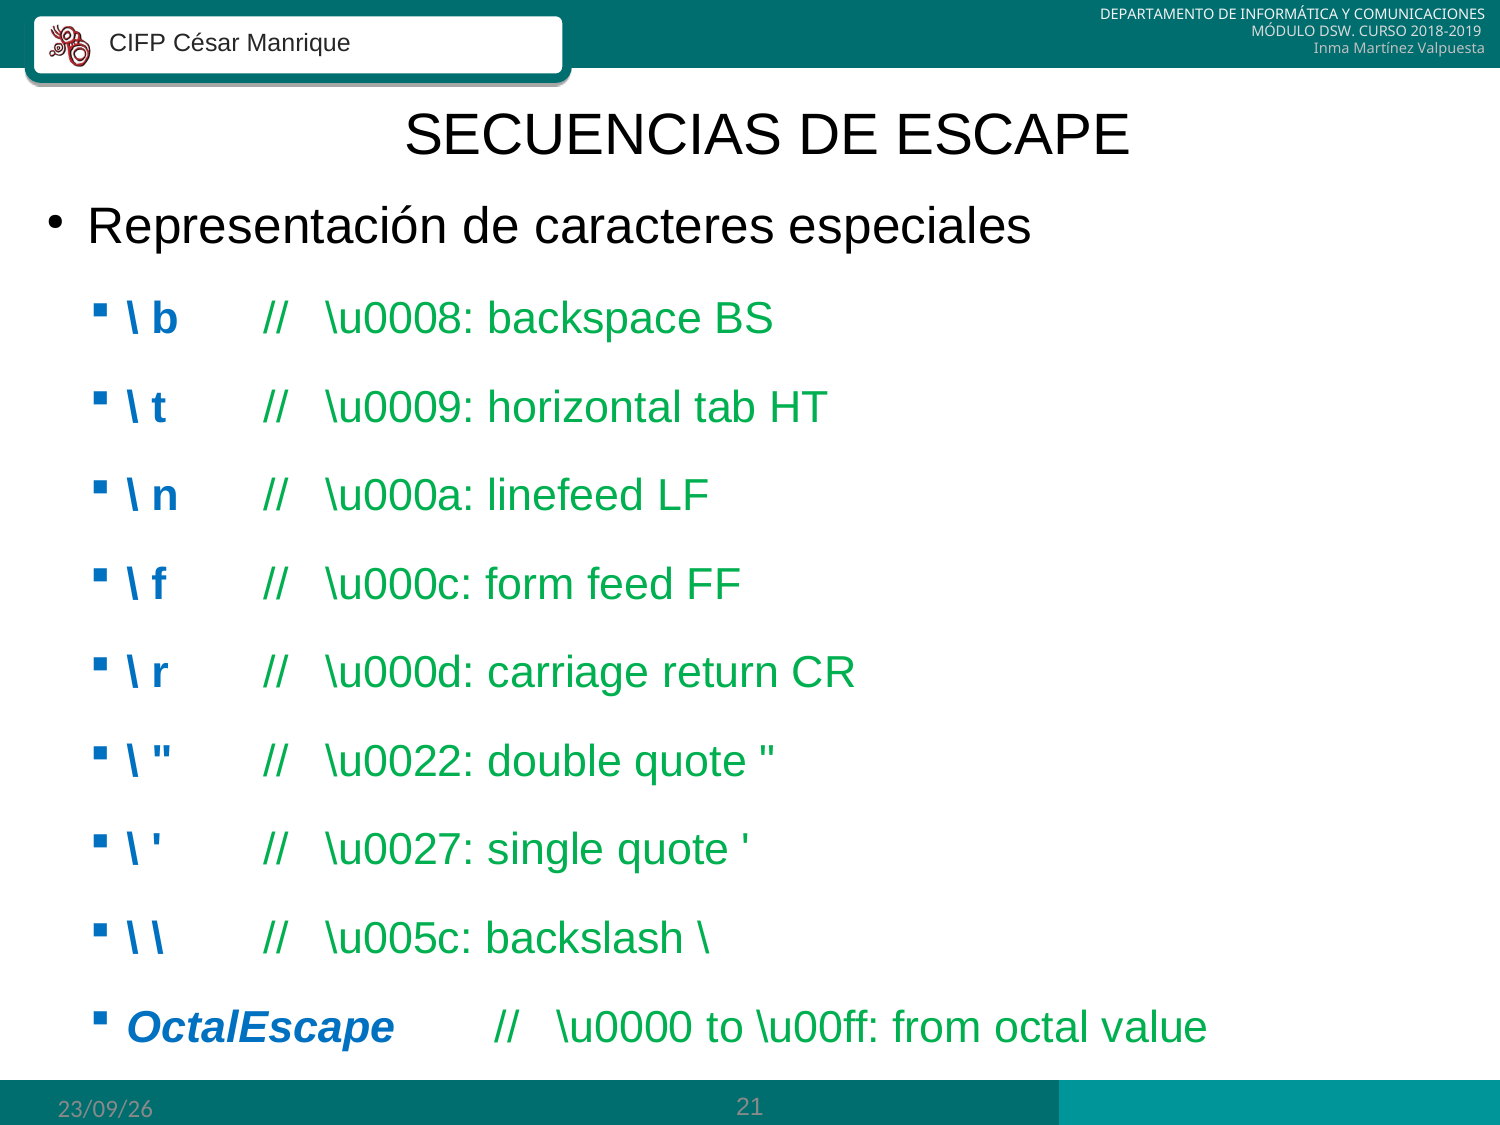

# SECUENCIAS DE ESCAPE
Representación de caracteres especiales
\ b 			// \u0008: backspace BS
\ t 			// \u0009: horizontal tab HT
\ n 			// \u000a: linefeed LF
\ f 			// \u000c: form feed FF
\ r 			// \u000d: carriage return CR
\ " 			// \u0022: double quote "
\ ' 			// \u0027: single quote '
\ \ 			// \u005c: backslash \
OctalEscape 		// \u0000 to \u00ff: from octal value